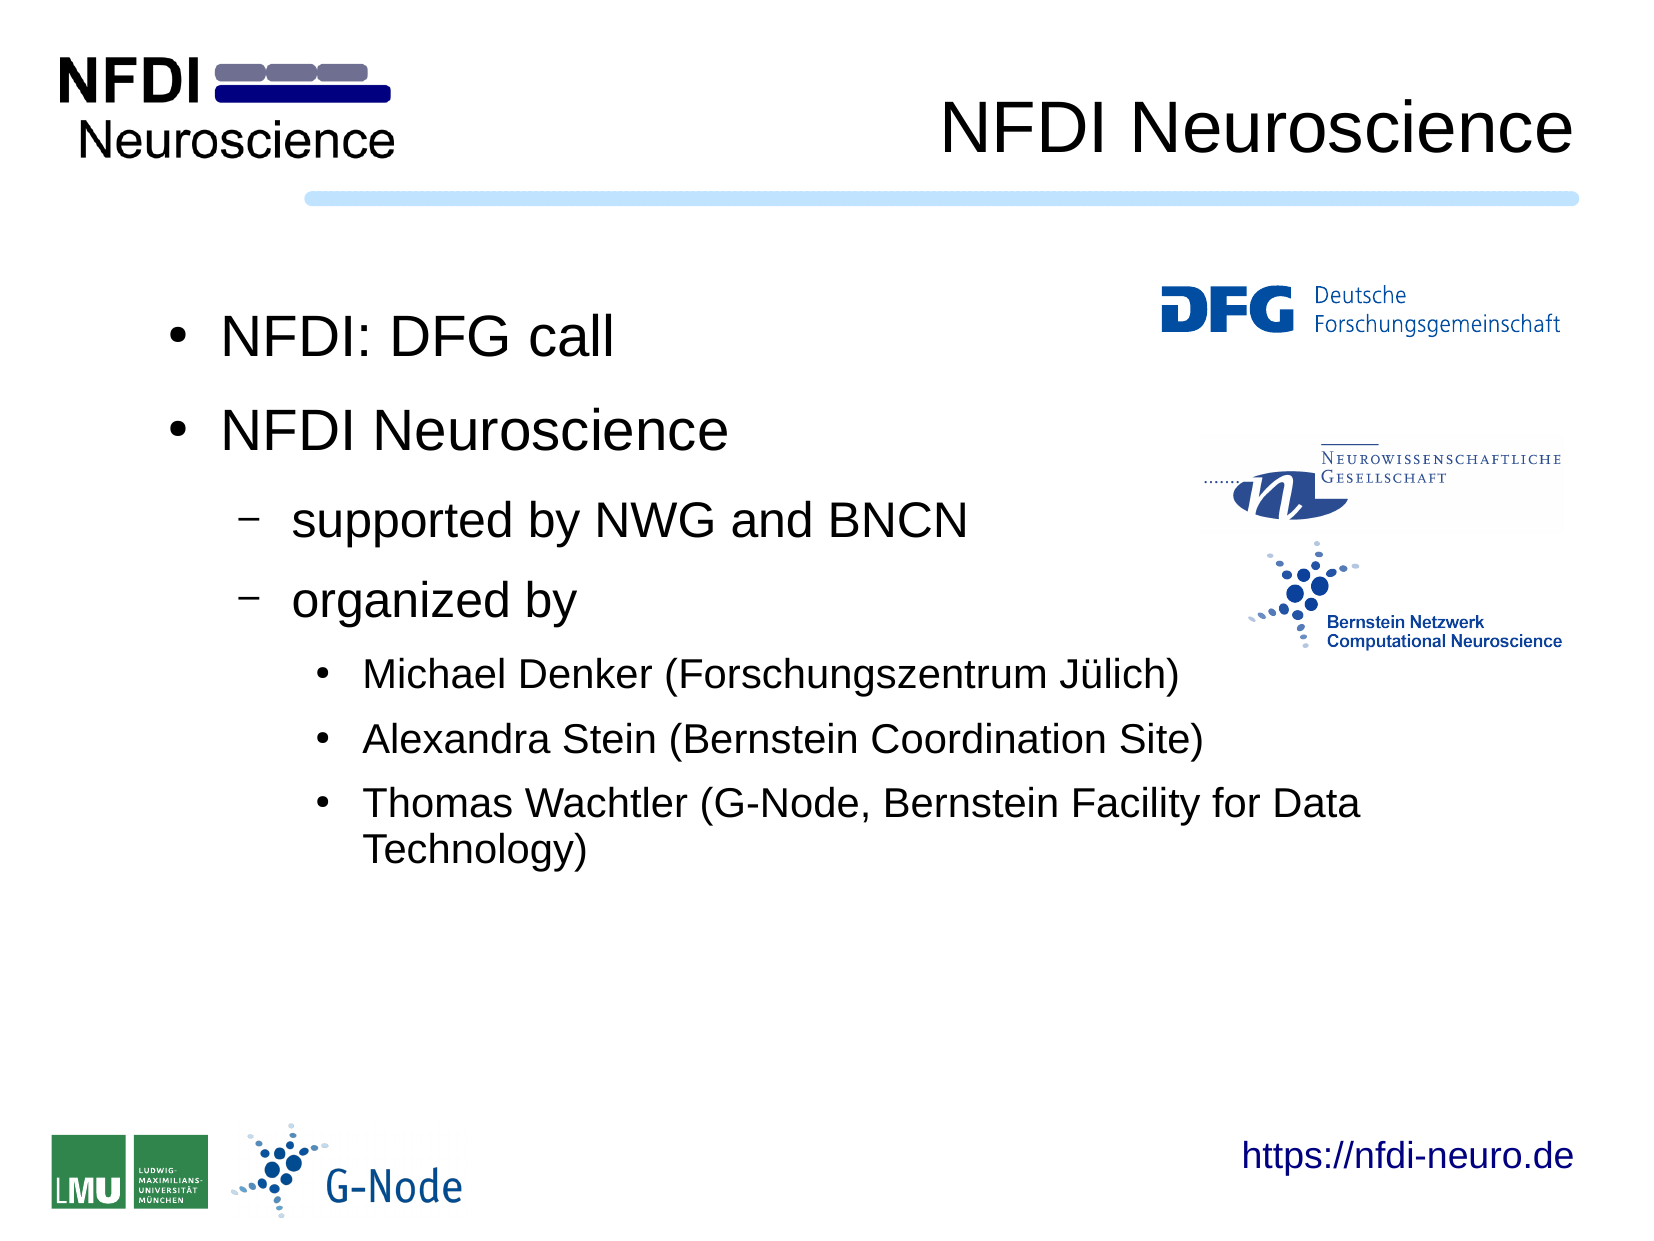

NFDI Neuroscience
# NFDI: DFG call
NFDI Neuroscience
supported by NWG and BNCN
organized by
Michael Denker (Forschungszentrum Jülich)
Alexandra Stein (Bernstein Coordination Site)
Thomas Wachtler (G-Node, Bernstein Facility for Data Technology)
https://nfdi-neuro.de